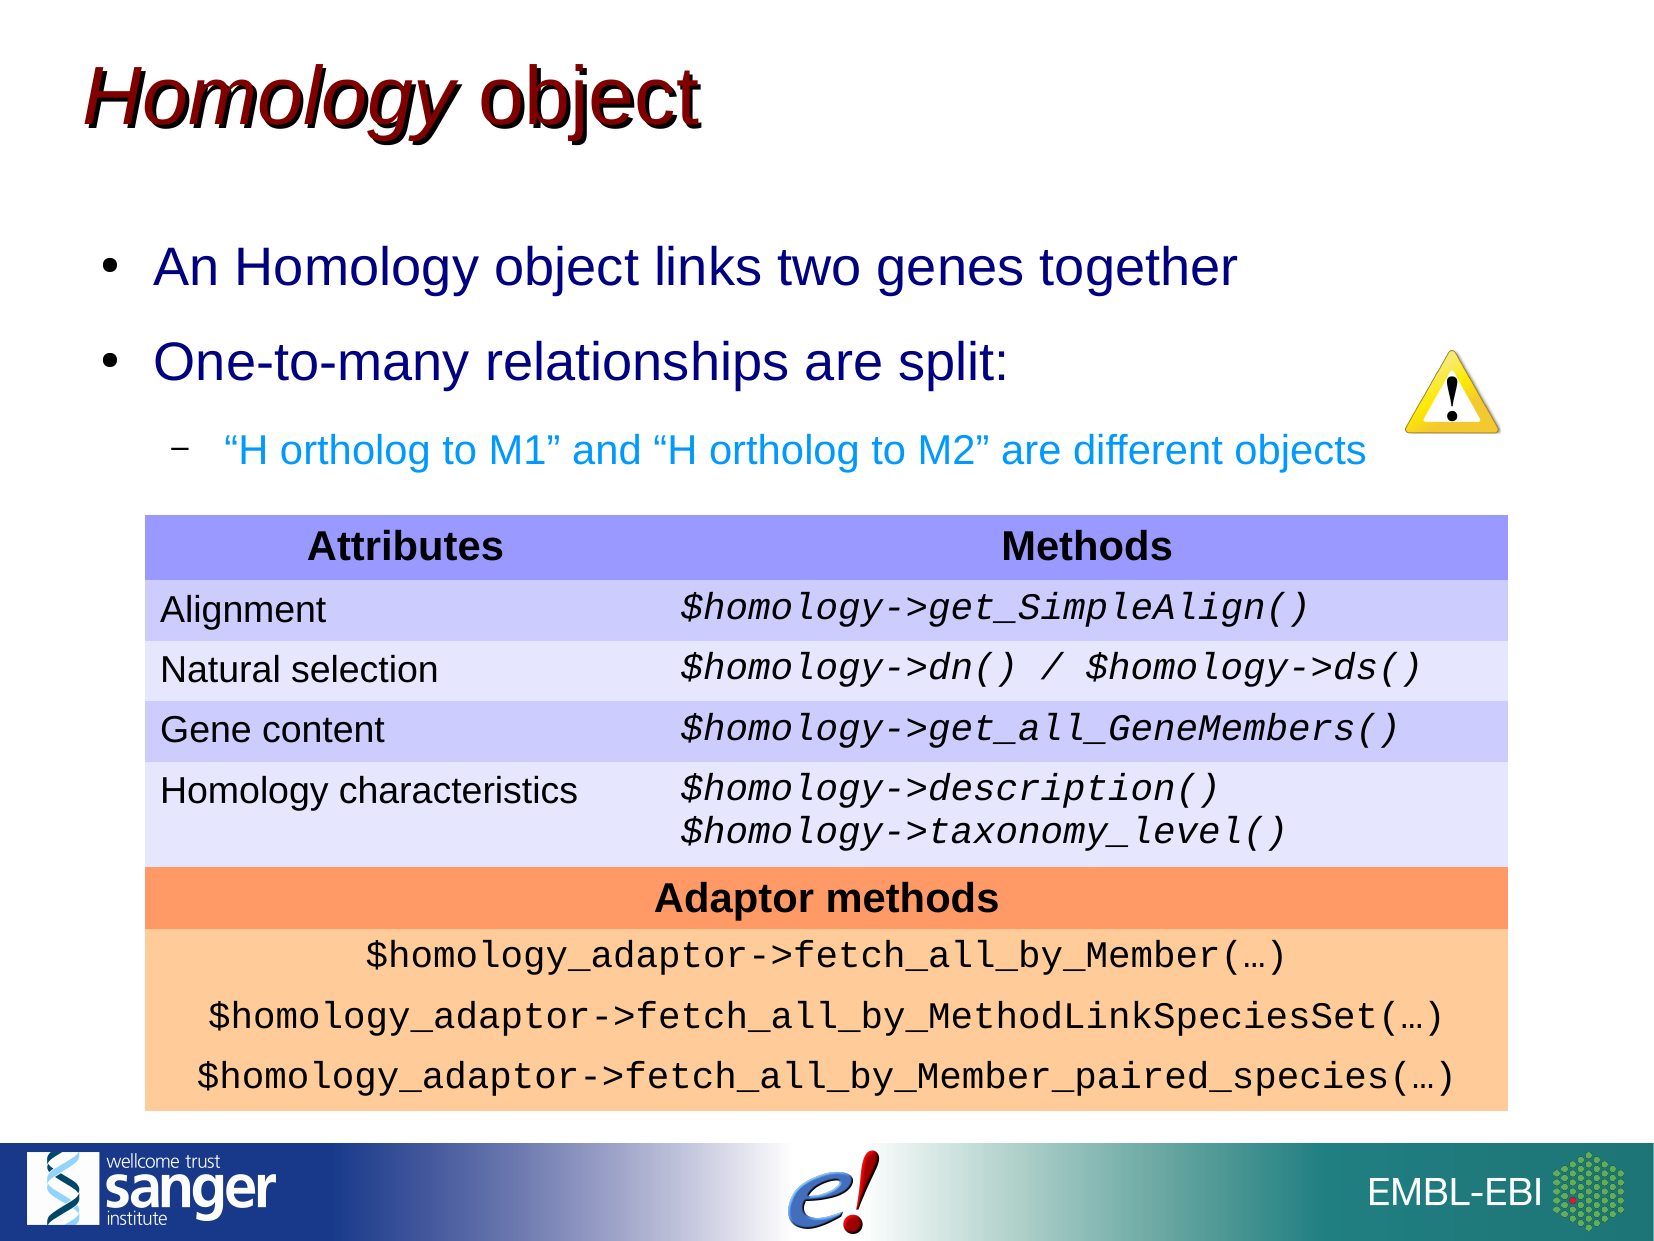

# Homology object
An Homology object links two genes together
One-to-many relationships are split:
“H ortholog to M1” and “H ortholog to M2” are different objects
| Attributes | Methods |
| --- | --- |
| Alignment | $homology->get\_SimpleAlign() |
| Natural selection | $homology->dn() / $homology->ds() |
| Gene content | $homology->get\_all\_GeneMembers() |
| Homology characteristics | $homology->description() $homology->taxonomy\_level() |
| Adaptor methods | |
| $homology\_adaptor->fetch\_all\_by\_Member(…) | |
| $homology\_adaptor->fetch\_all\_by\_MethodLinkSpeciesSet(…) | |
| $homology\_adaptor->fetch\_all\_by\_Member\_paired\_species(…) | |